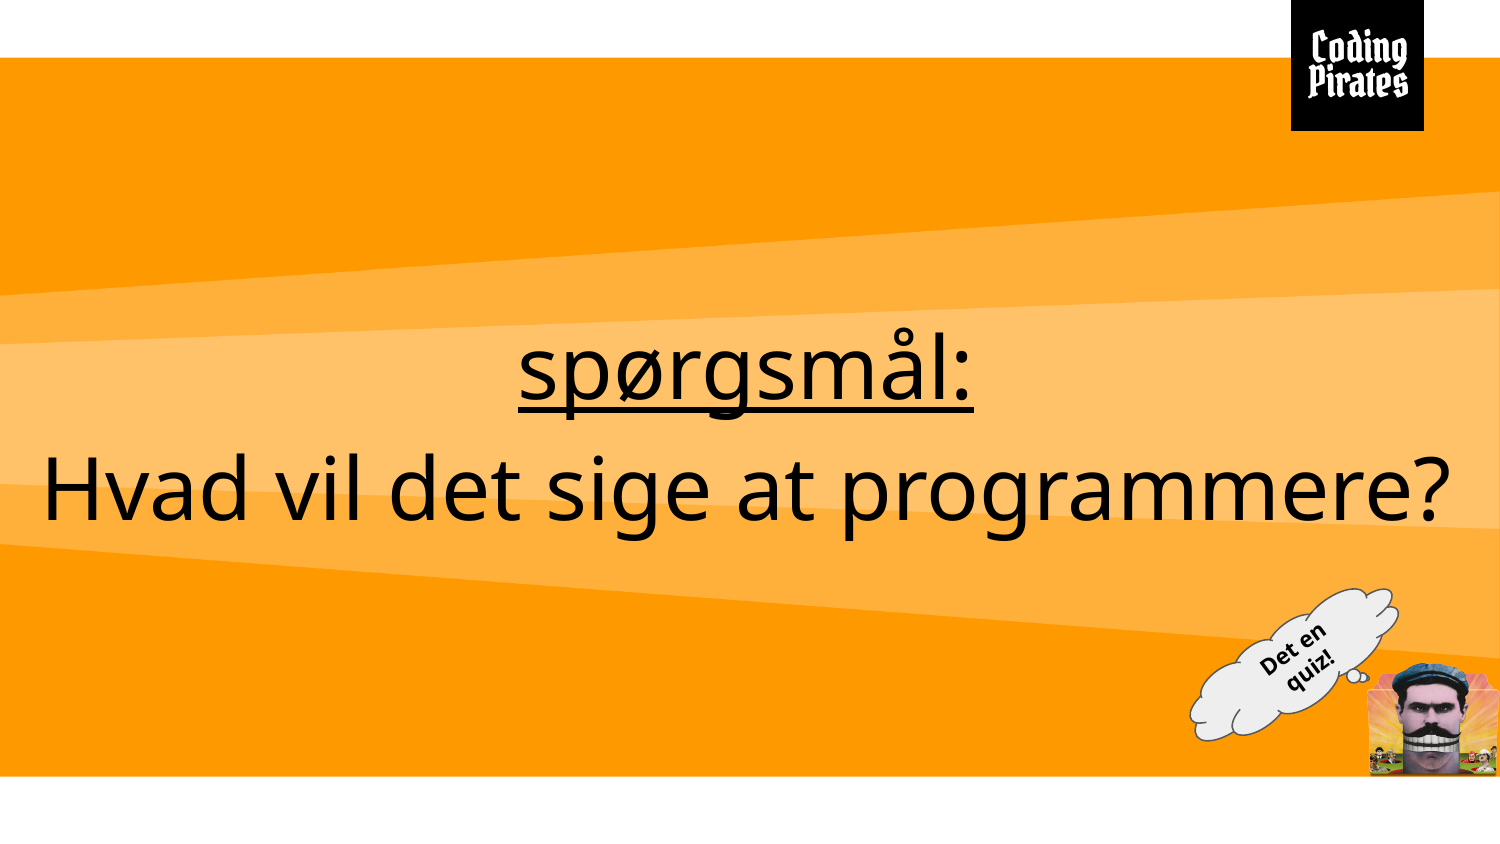

# spørgsmål: Hvad vil det sige at programmere?
Det en quiz!